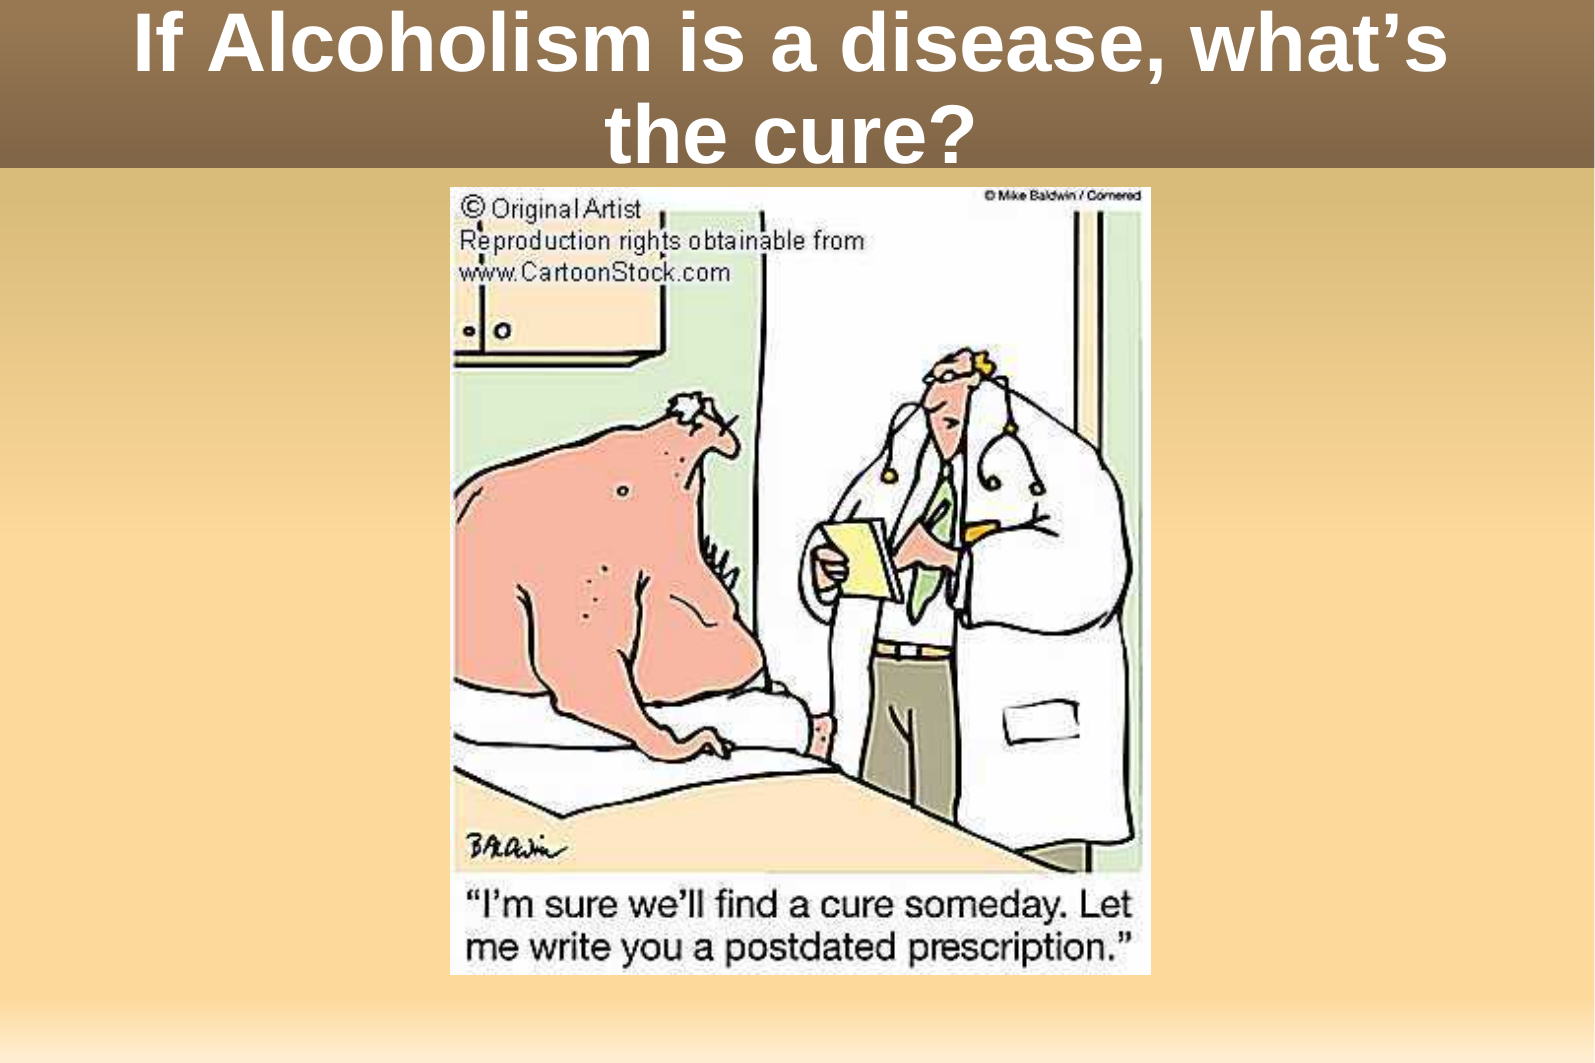

# If Alcoholism is a disease, what’s the cure?